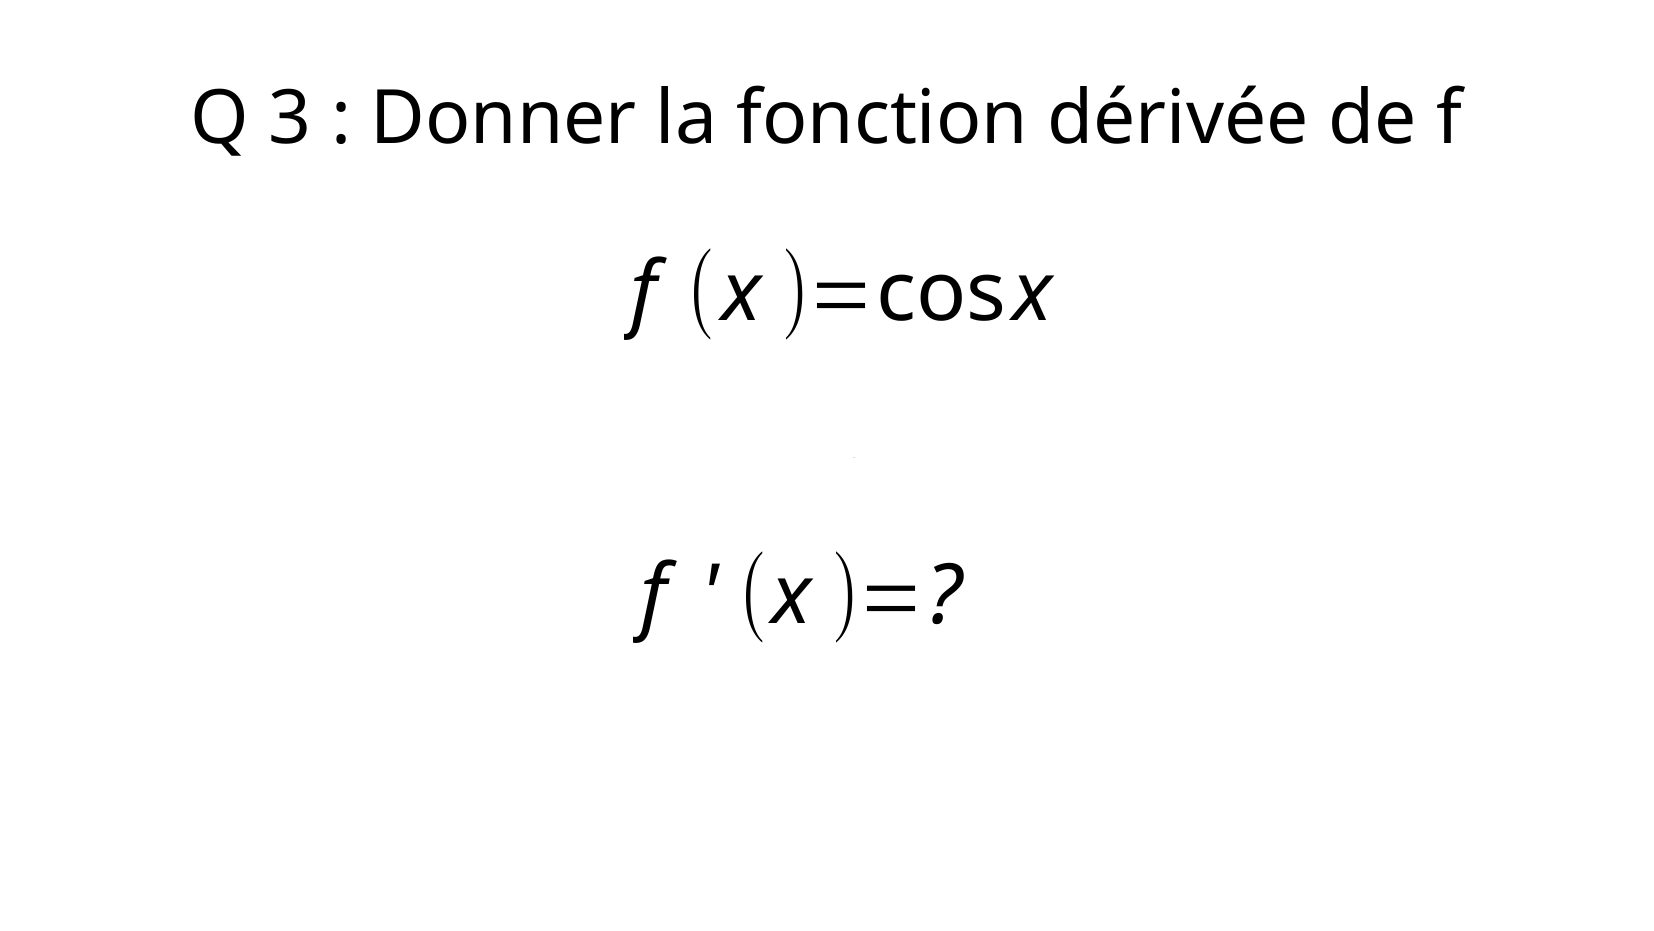

# Q 3 : Donner la fonction dérivée de f